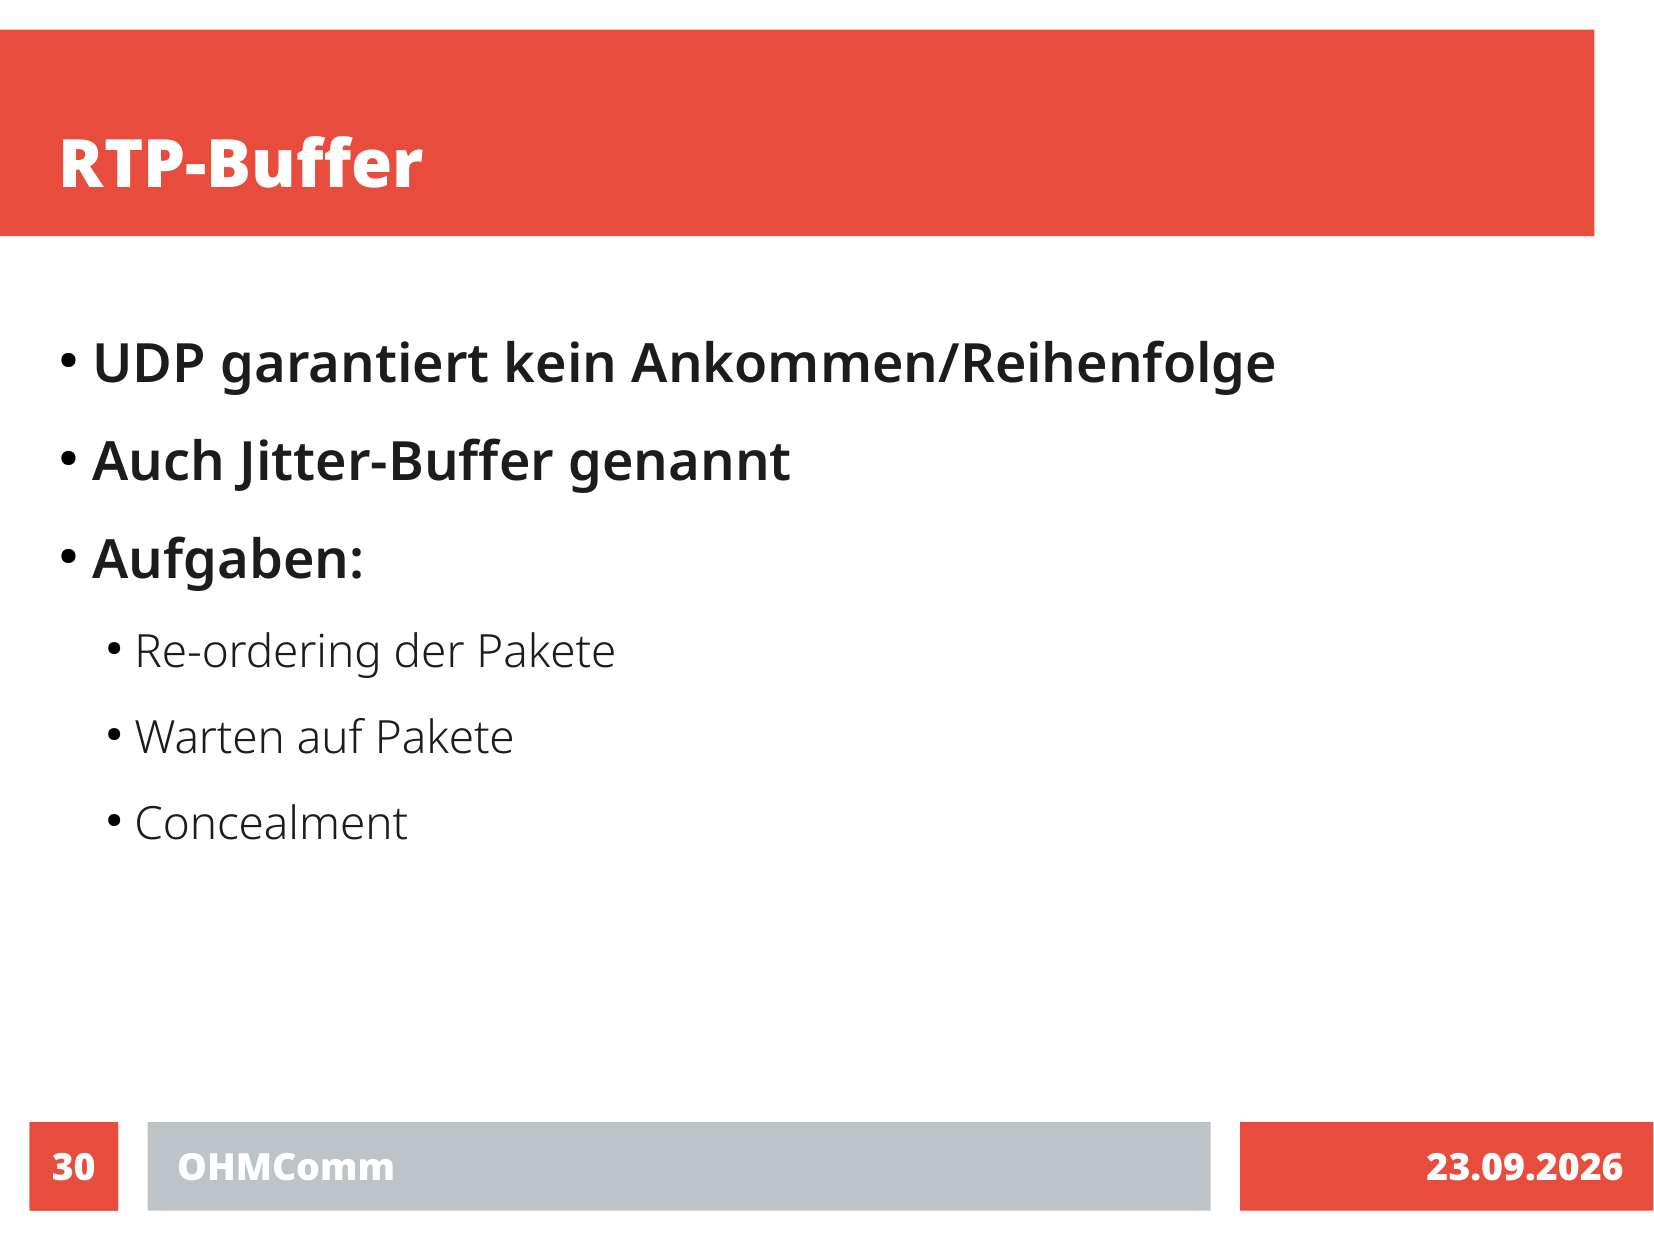

# RTP-Buffer
 UDP garantiert kein Ankommen/Reihenfolge
 Auch Jitter-Buffer genannt
 Aufgaben:
 Re-ordering der Pakete
 Warten auf Pakete
 Concealment
30
OHMComm